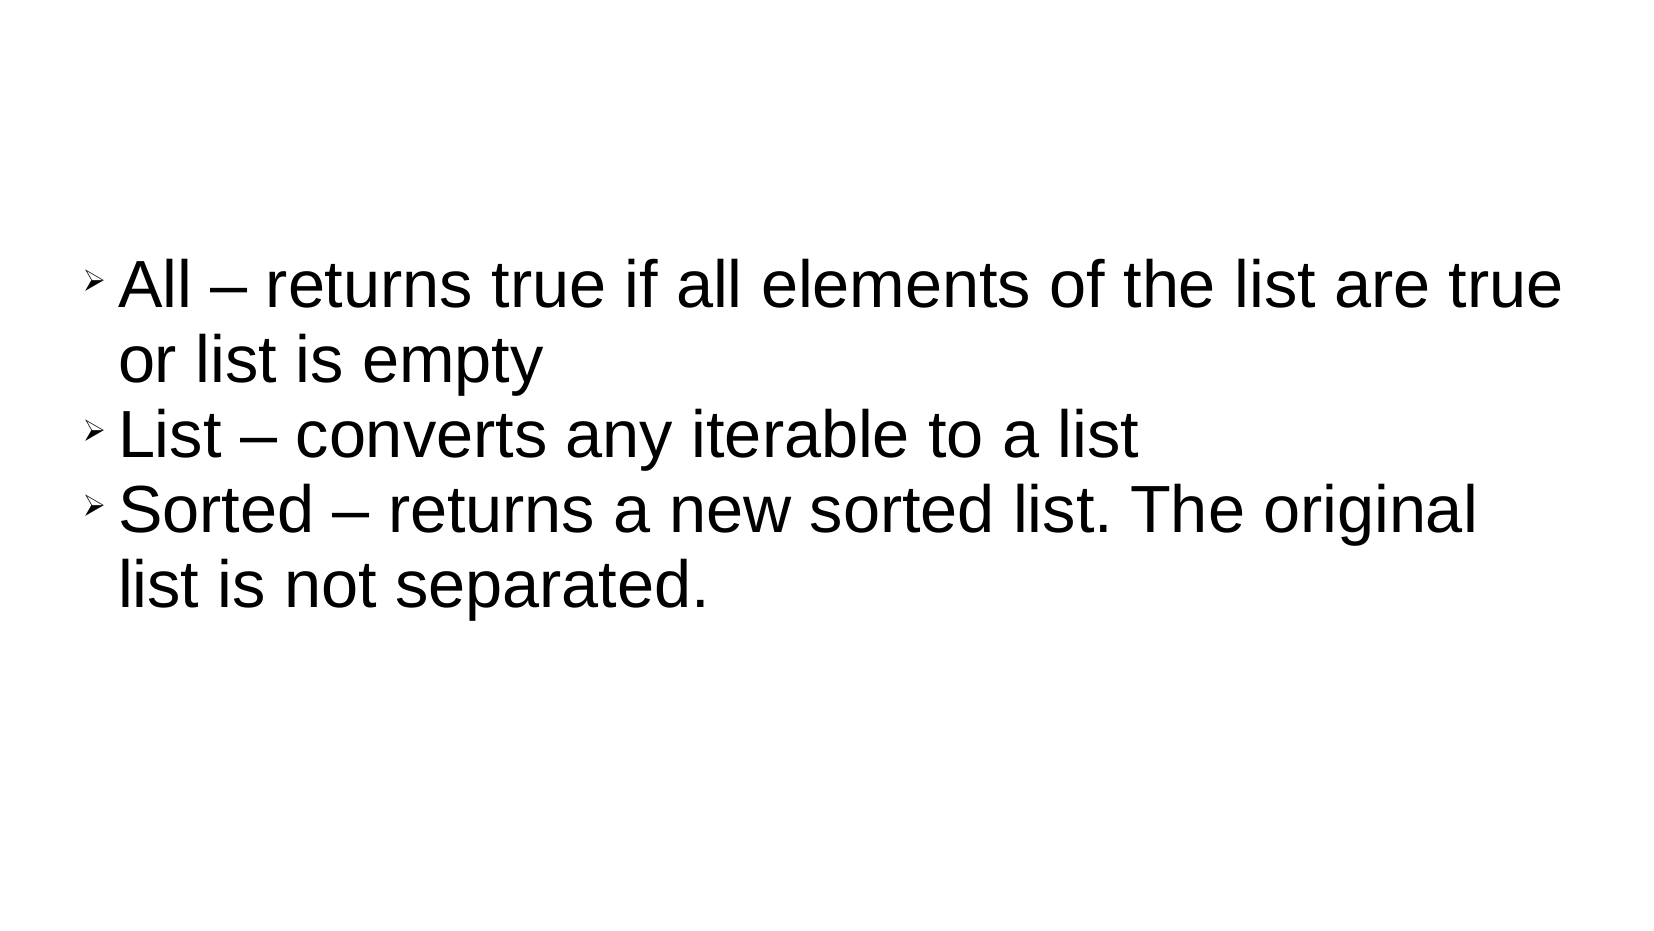

# All – returns true if all elements of the list are true or list is empty
List – converts any iterable to a list
Sorted – returns a new sorted list. The original list is not separated.